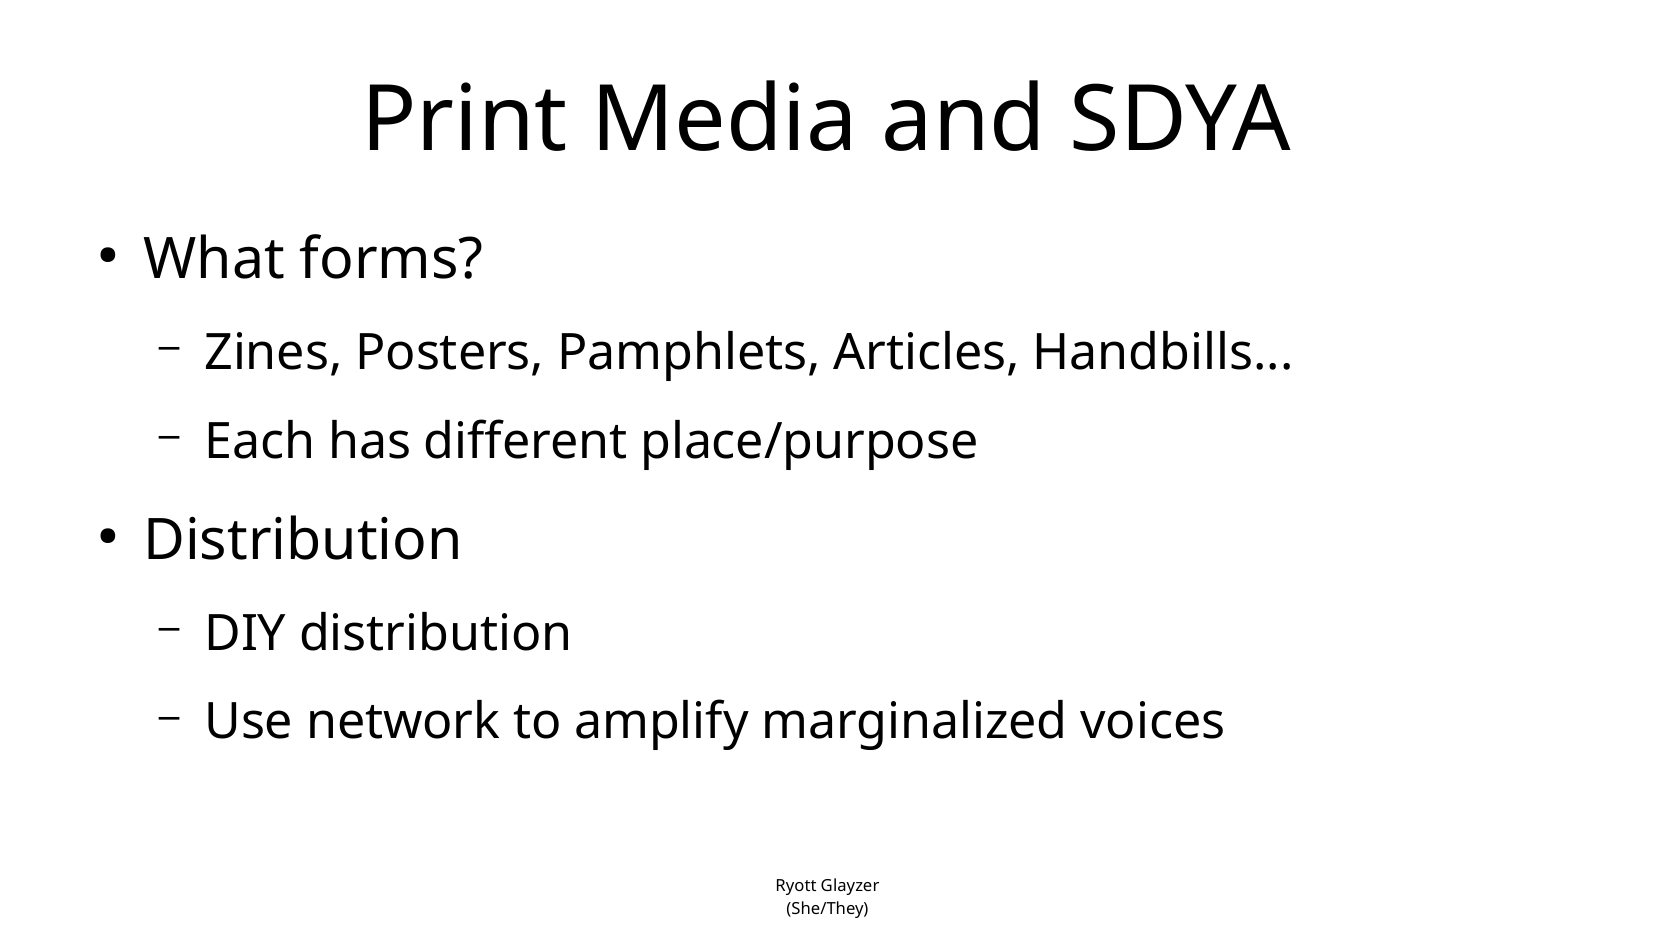

# Print Media and SDYA
What forms?
Zines, Posters, Pamphlets, Articles, Handbills...
Each has different place/purpose
Distribution
DIY distribution
Use network to amplify marginalized voices